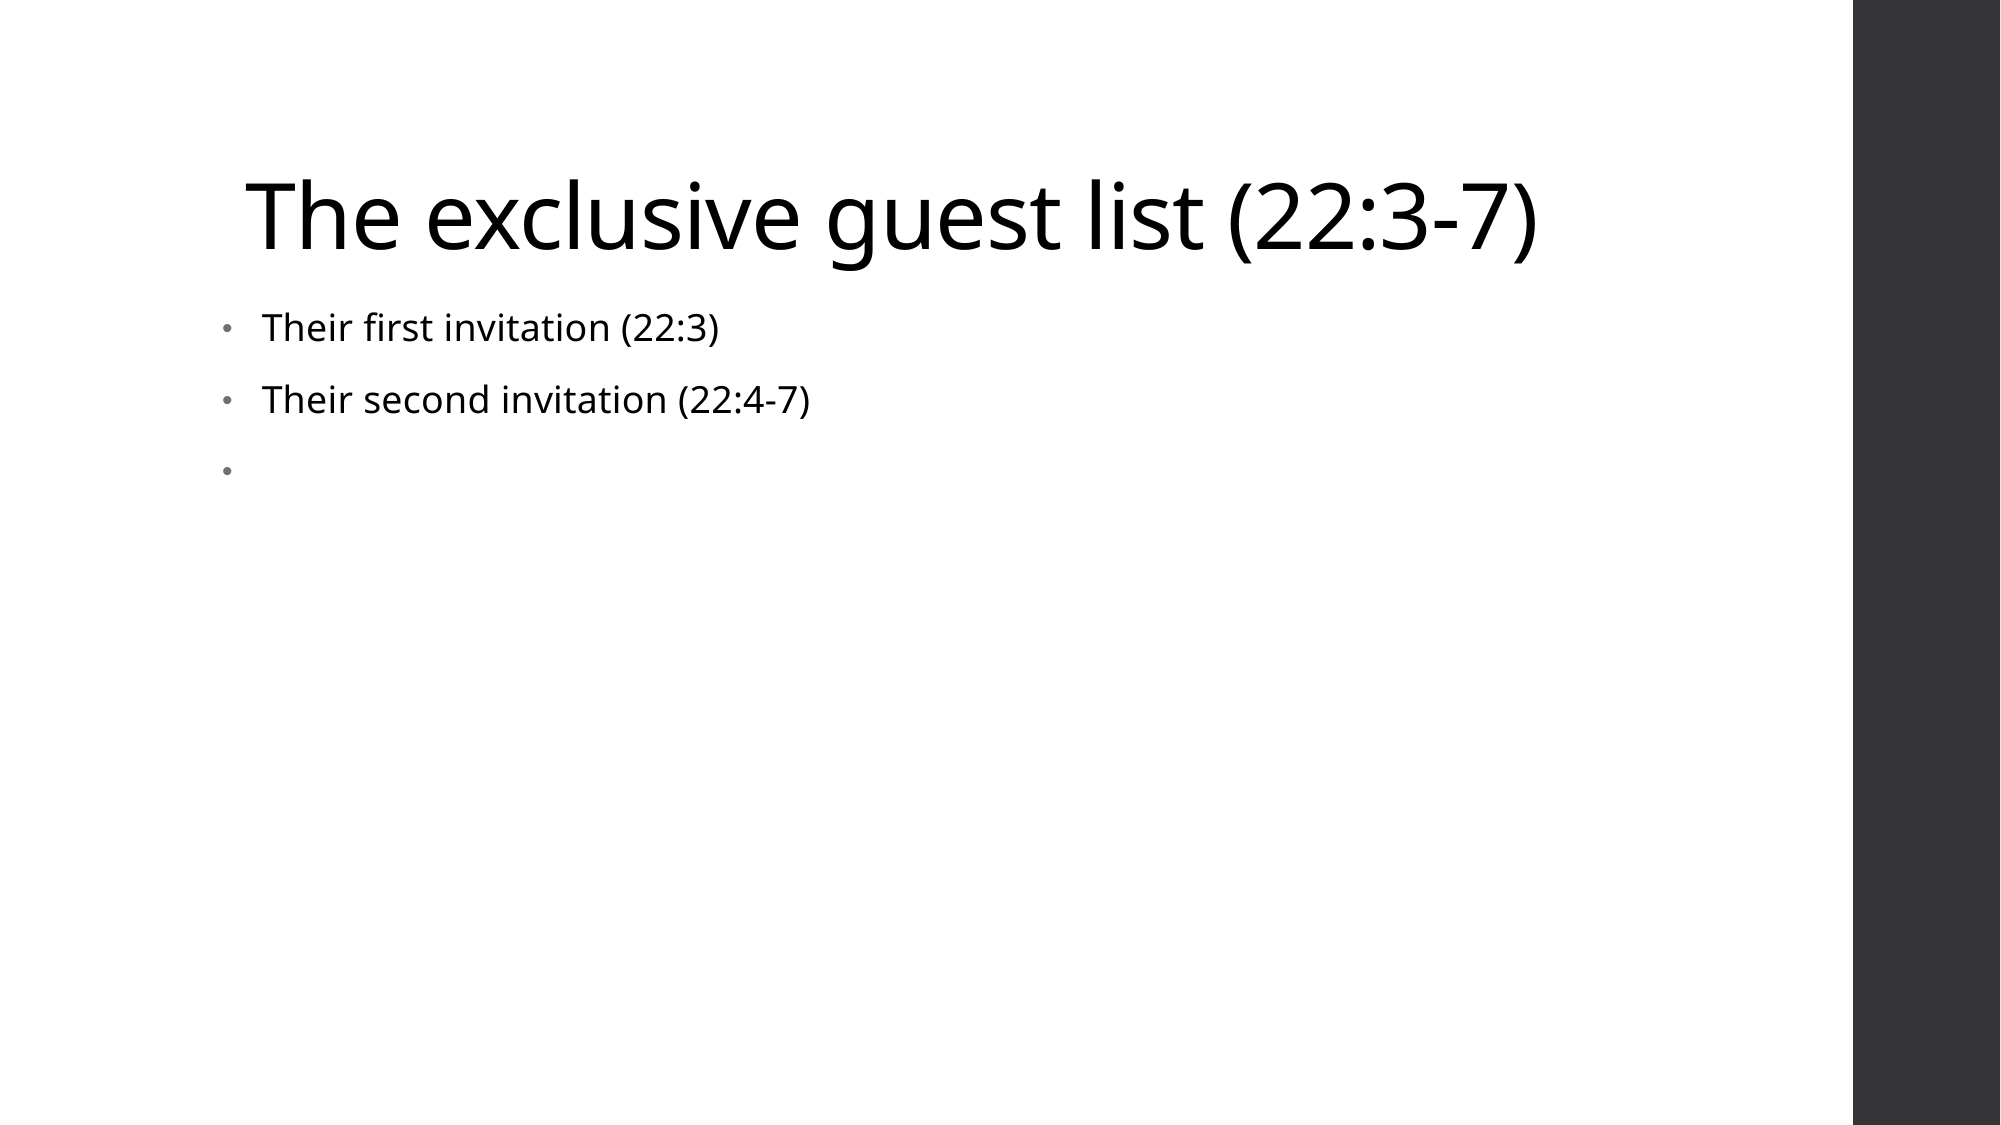

# The exclusive guest list (22:3-7)
 Their first invitation (22:3)
 Their second invitation (22:4-7)